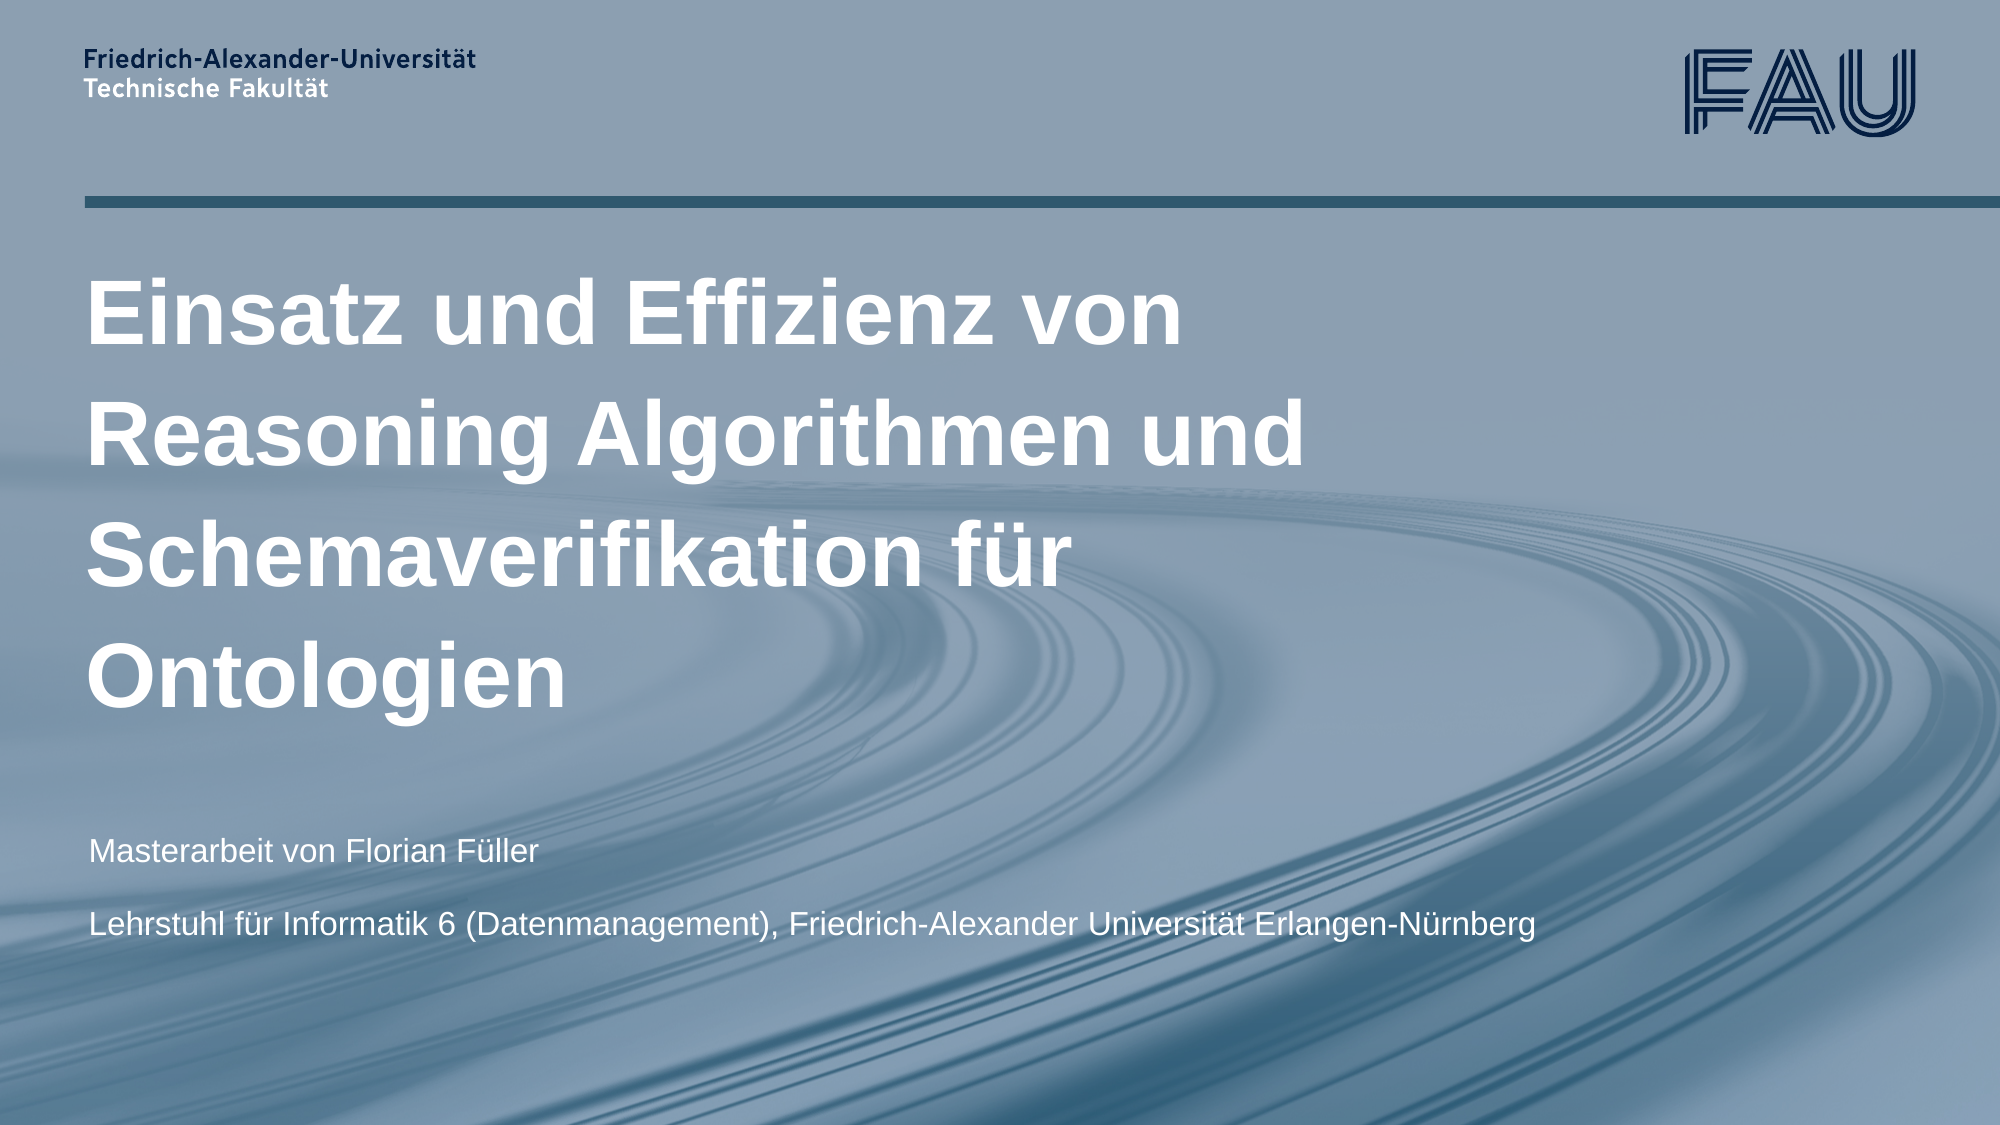

Einsatz und Effizienz von
Reasoning Algorithmen und
Schemaverifikation für
Ontologien
# Masterarbeit von Florian Füller
Lehrstuhl für Informatik 6 (Datenmanagement), Friedrich-Alexander Universität Erlangen-Nürnberg